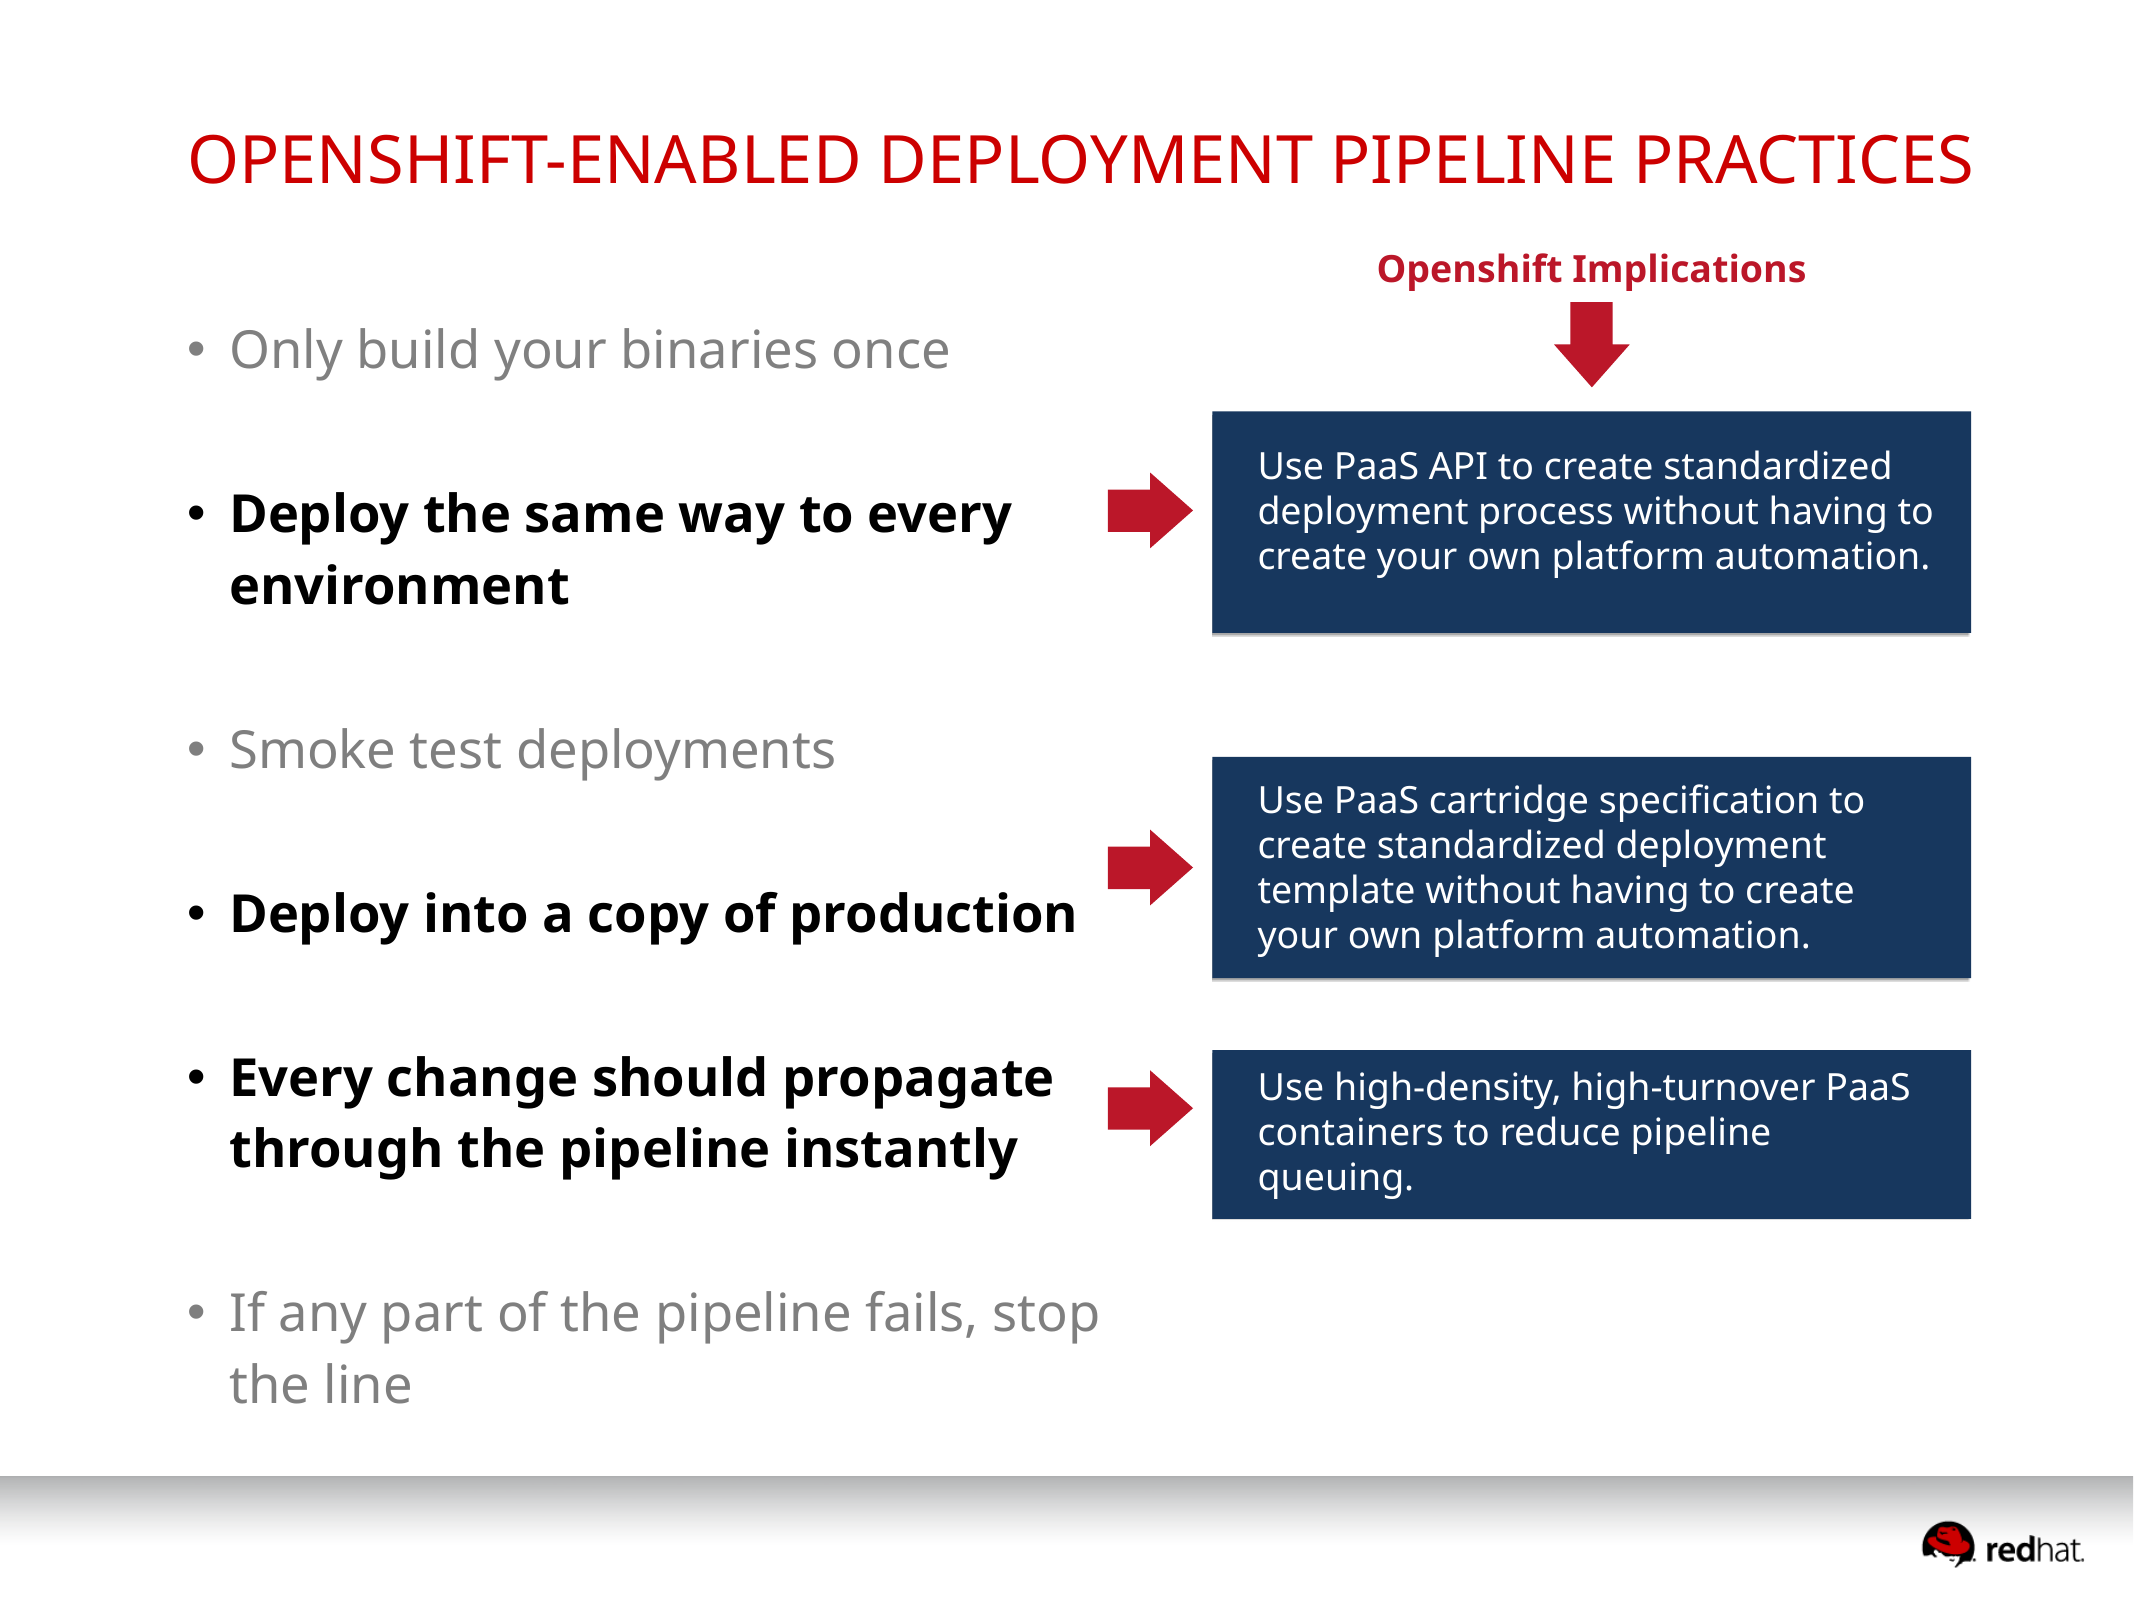

# Openshift-enabled deployment pipeline practices
Openshift Implications
Only build your binaries once
Deploy the same way to every environment
Smoke test deployments
Deploy into a copy of production
Every change should propagate through the pipeline instantly
If any part of the pipeline fails, stop the line
Use PaaS API to create standardized deployment process without having to create your own platform automation.
Use PaaS cartridge specification to
create standardized deployment template without having to create your own platform automation.
Use high-density, high-turnover PaaS containers to reduce pipeline queuing.